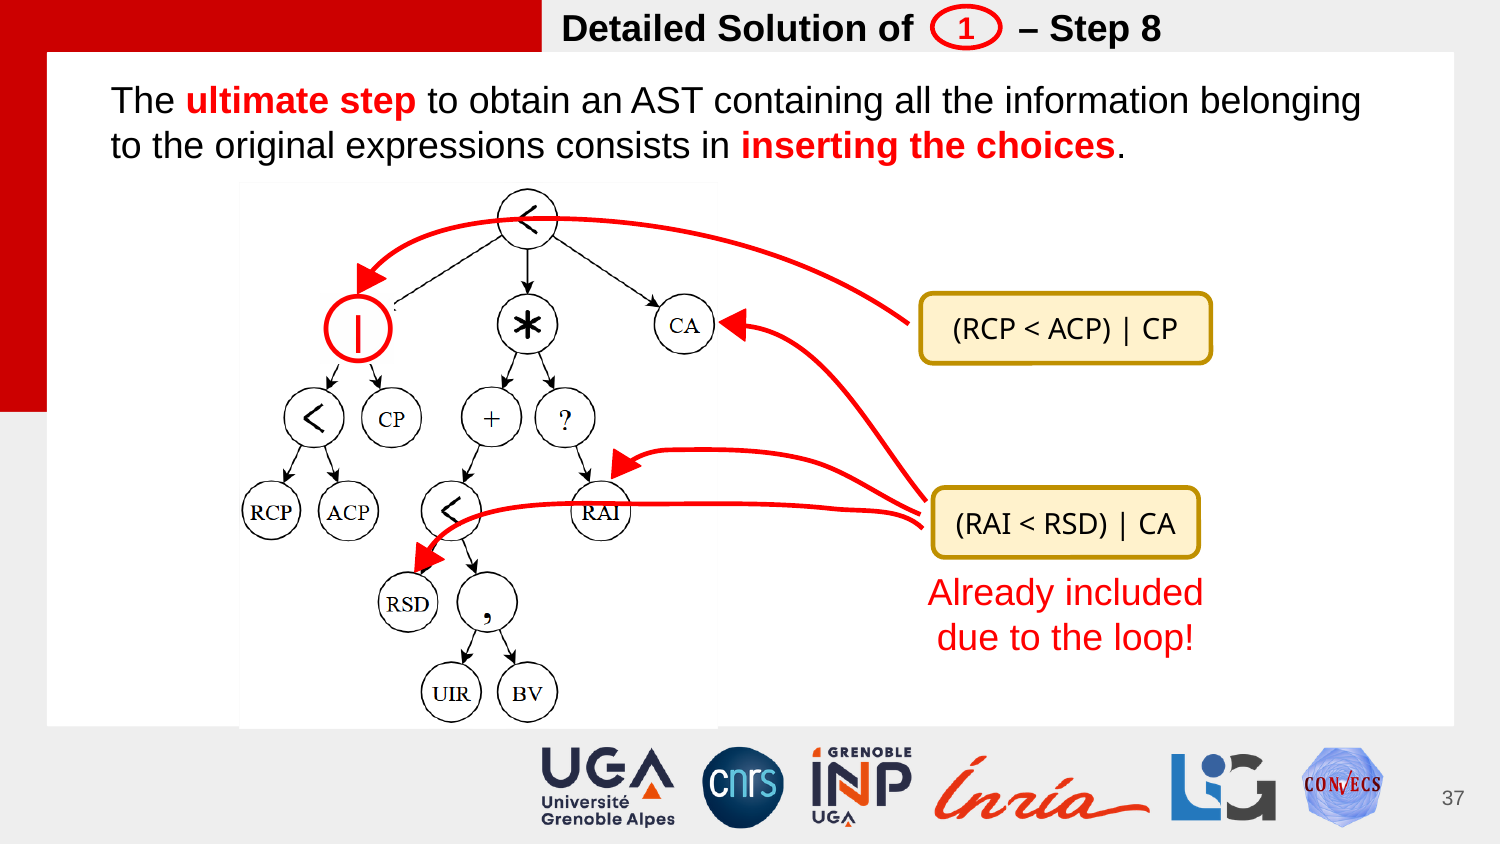

Detailed Solution of – Step 8
1
The ultimate step to obtain an AST containing all the information belonging to the original expressions consists in inserting the choices.
(RCP < ACP) | CP
(RAI < RSD) | CA
Already included
due to the loop!